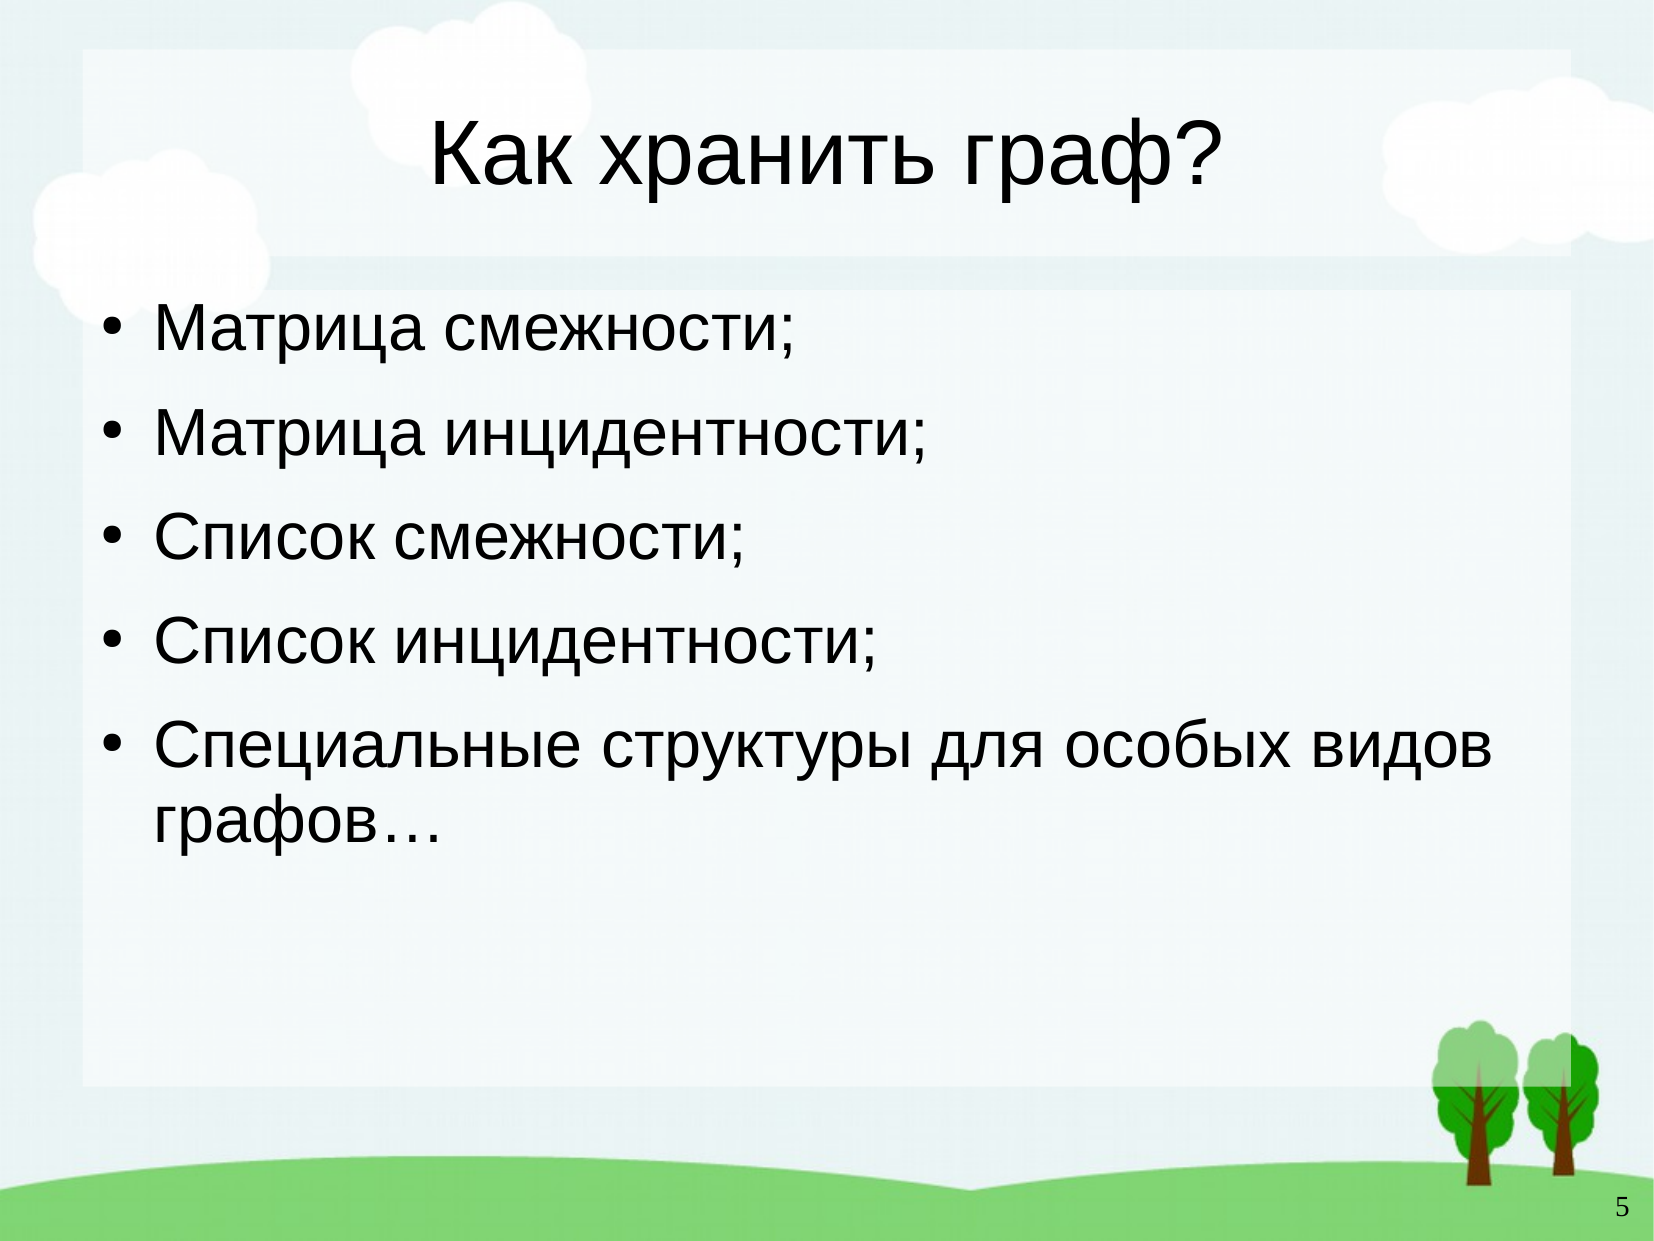

# Как хранить граф?
Матрица смежности;
Матрица инцидентности;
Список смежности;
Список инцидентности;
Специальные структуры для особых видов графов…
5